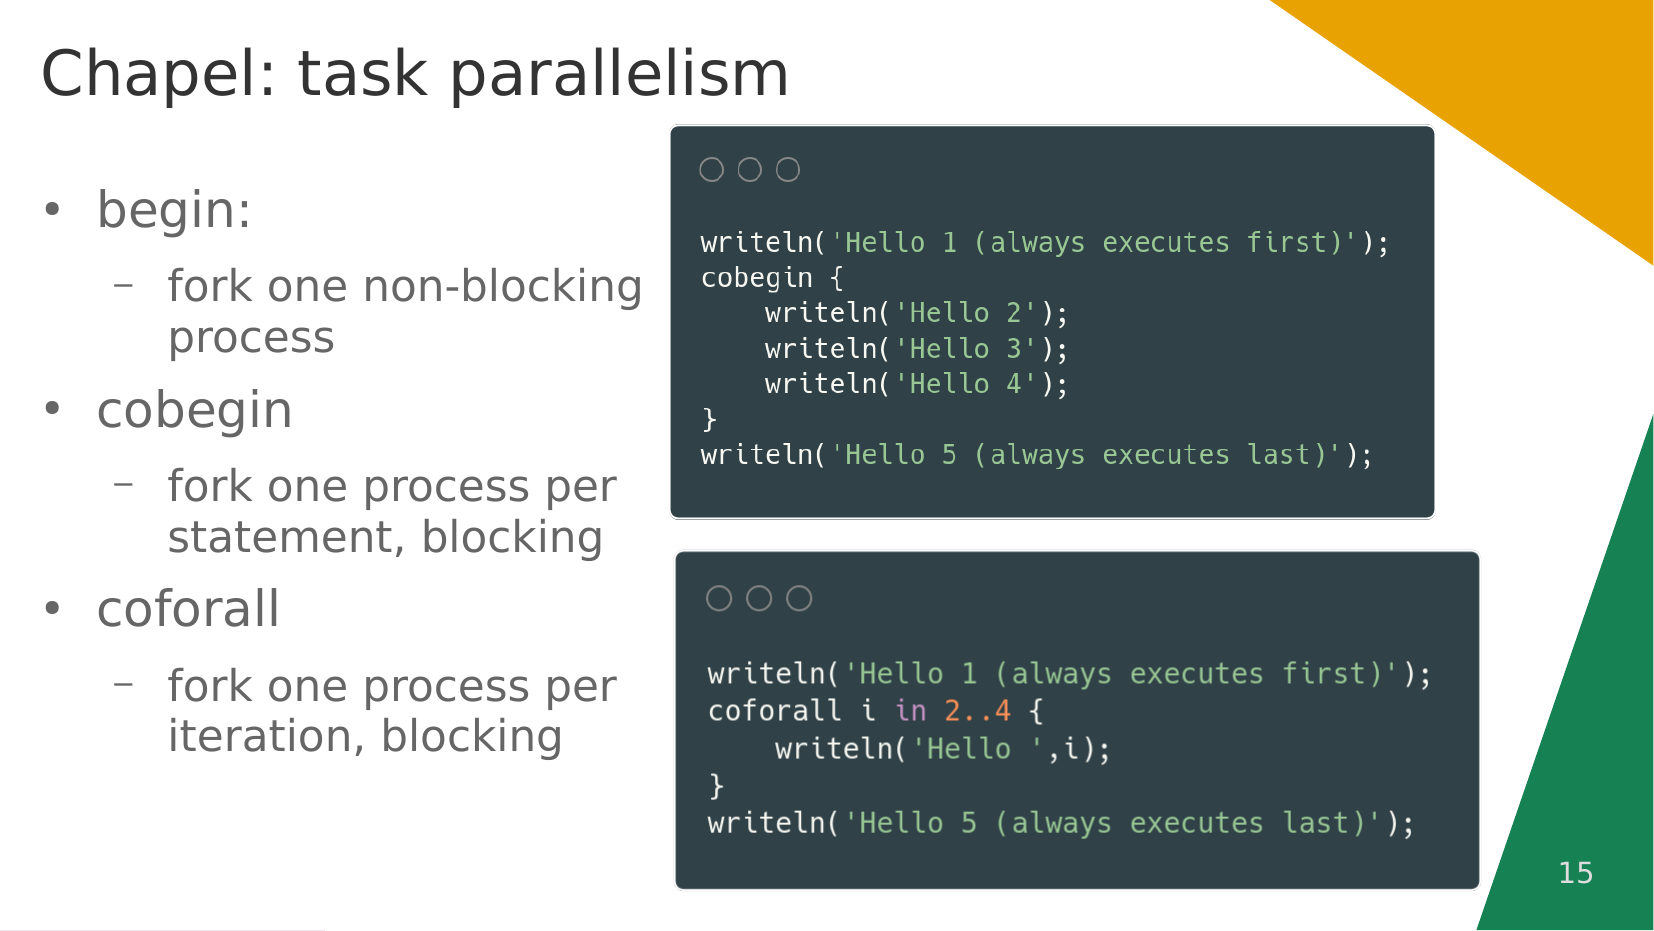

# Chapel: task parallelism
begin:
fork one non-blocking process
cobegin
fork one process per statement, blocking
coforall
fork one process per iteration, blocking
15